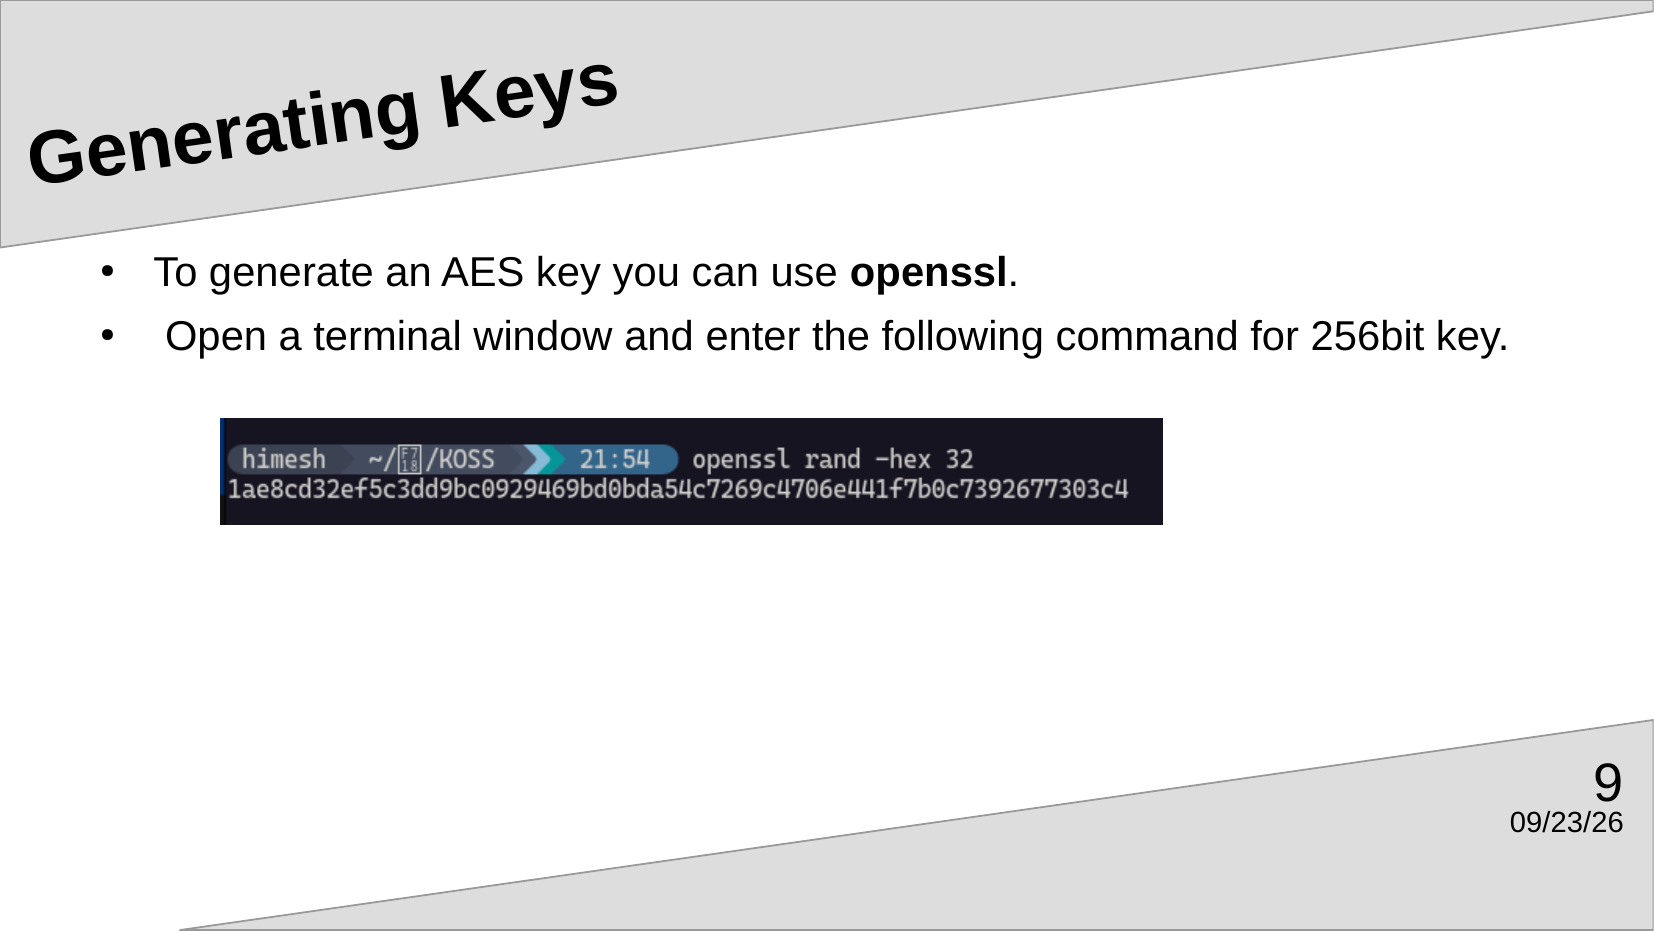

# Generating Keys
To generate an AES key you can use openssl.
 Open a terminal window and enter the following command for 256bit key.
9